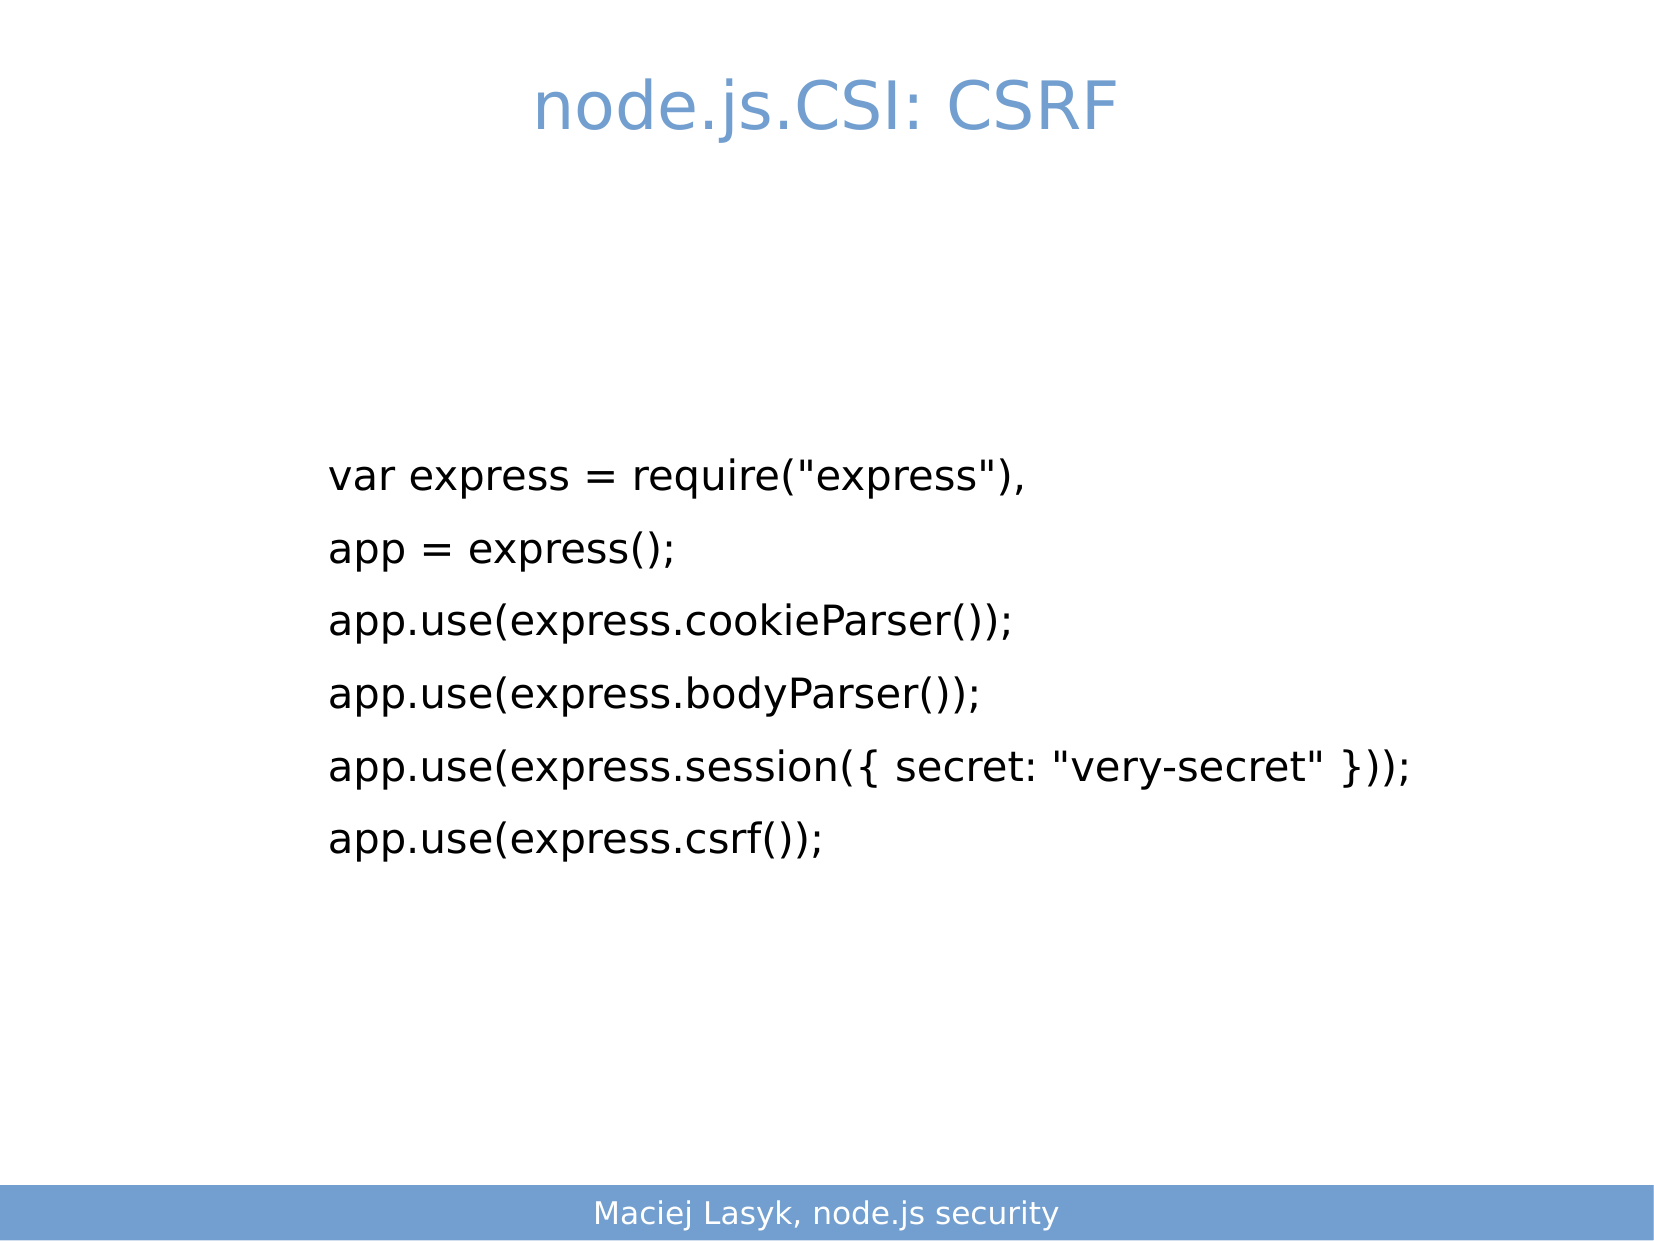

node.js.CSI: CSRF
var express = require("express"),
app = express();
app.use(express.cookieParser());
app.use(express.bodyParser());
app.use(express.session({ secret: "very-secret" }));
app.use(express.csrf());
 3/25
 1/25
Maciej Lasyk, Ganglia & Nagios
Maciej Lasyk, node.js security
Maciej Lasyk, node.js security